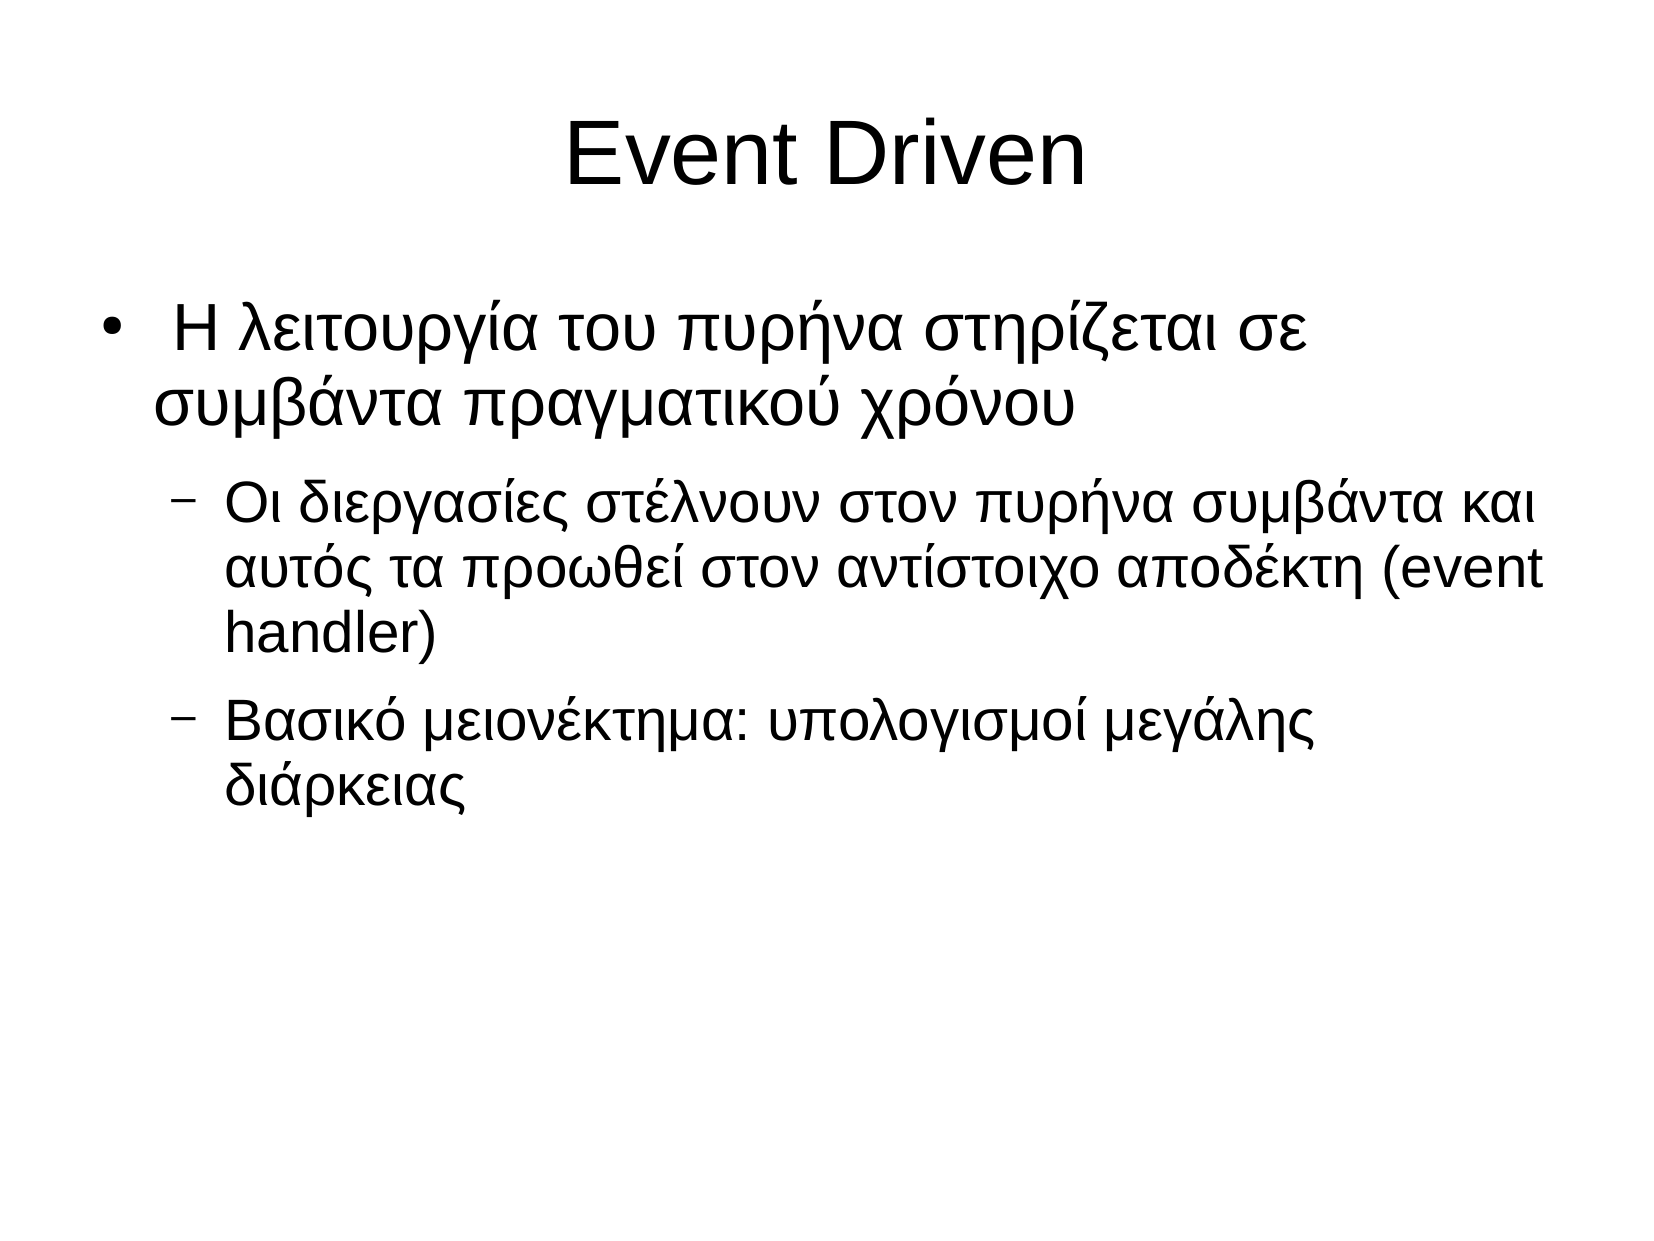

# Event Driven
 Η λειτουργία του πυρήνα στηρίζεται σε συμβάντα πραγματικού χρόνου
Οι διεργασίες στέλνουν στον πυρήνα συμβάντα και αυτός τα προωθεί στον αντίστοιχο αποδέκτη (event handler)
Βασικό μειονέκτημα: υπολογισμοί μεγάλης διάρκειας